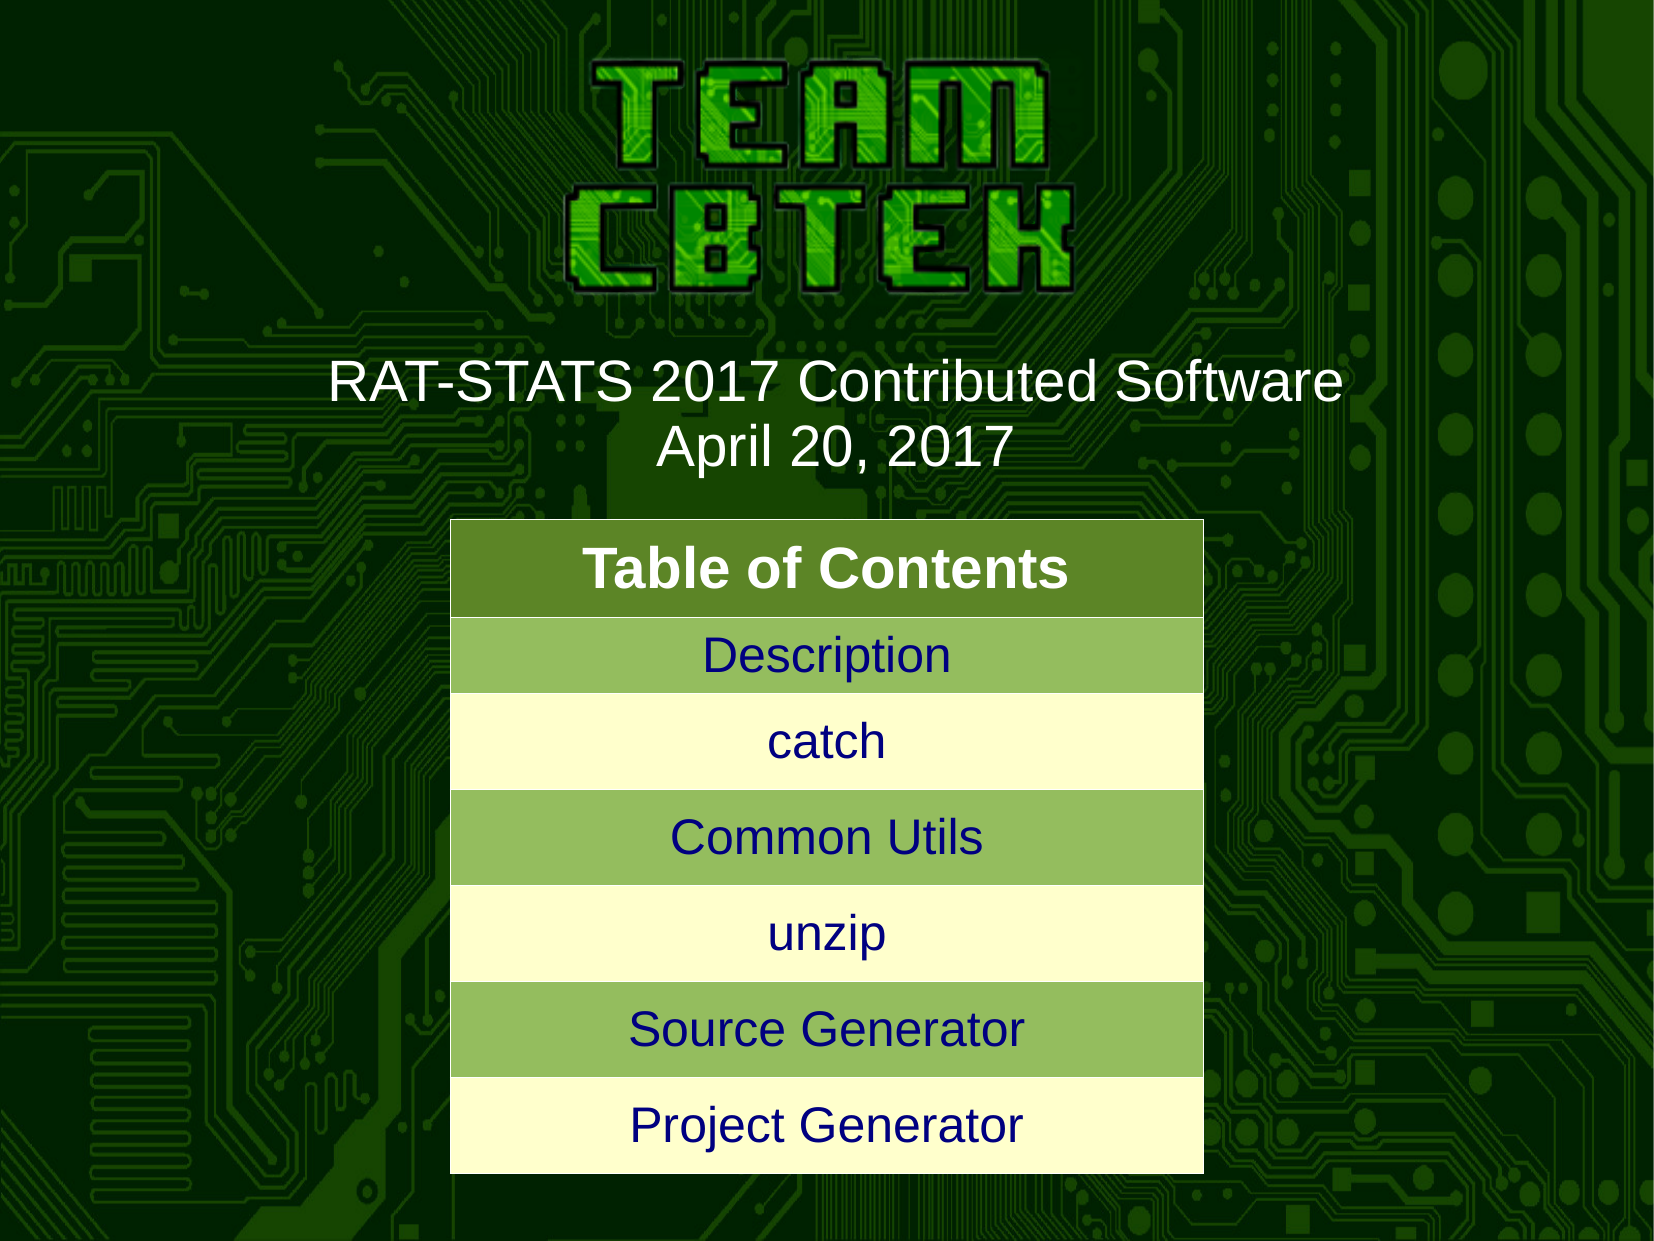

# RAT-STATS 2017 Contributed Software April 20, 2017
| Table of Contents |
| --- |
| Description |
| catch |
| Common Utils |
| unzip |
| Source Generator |
| Project Generator |